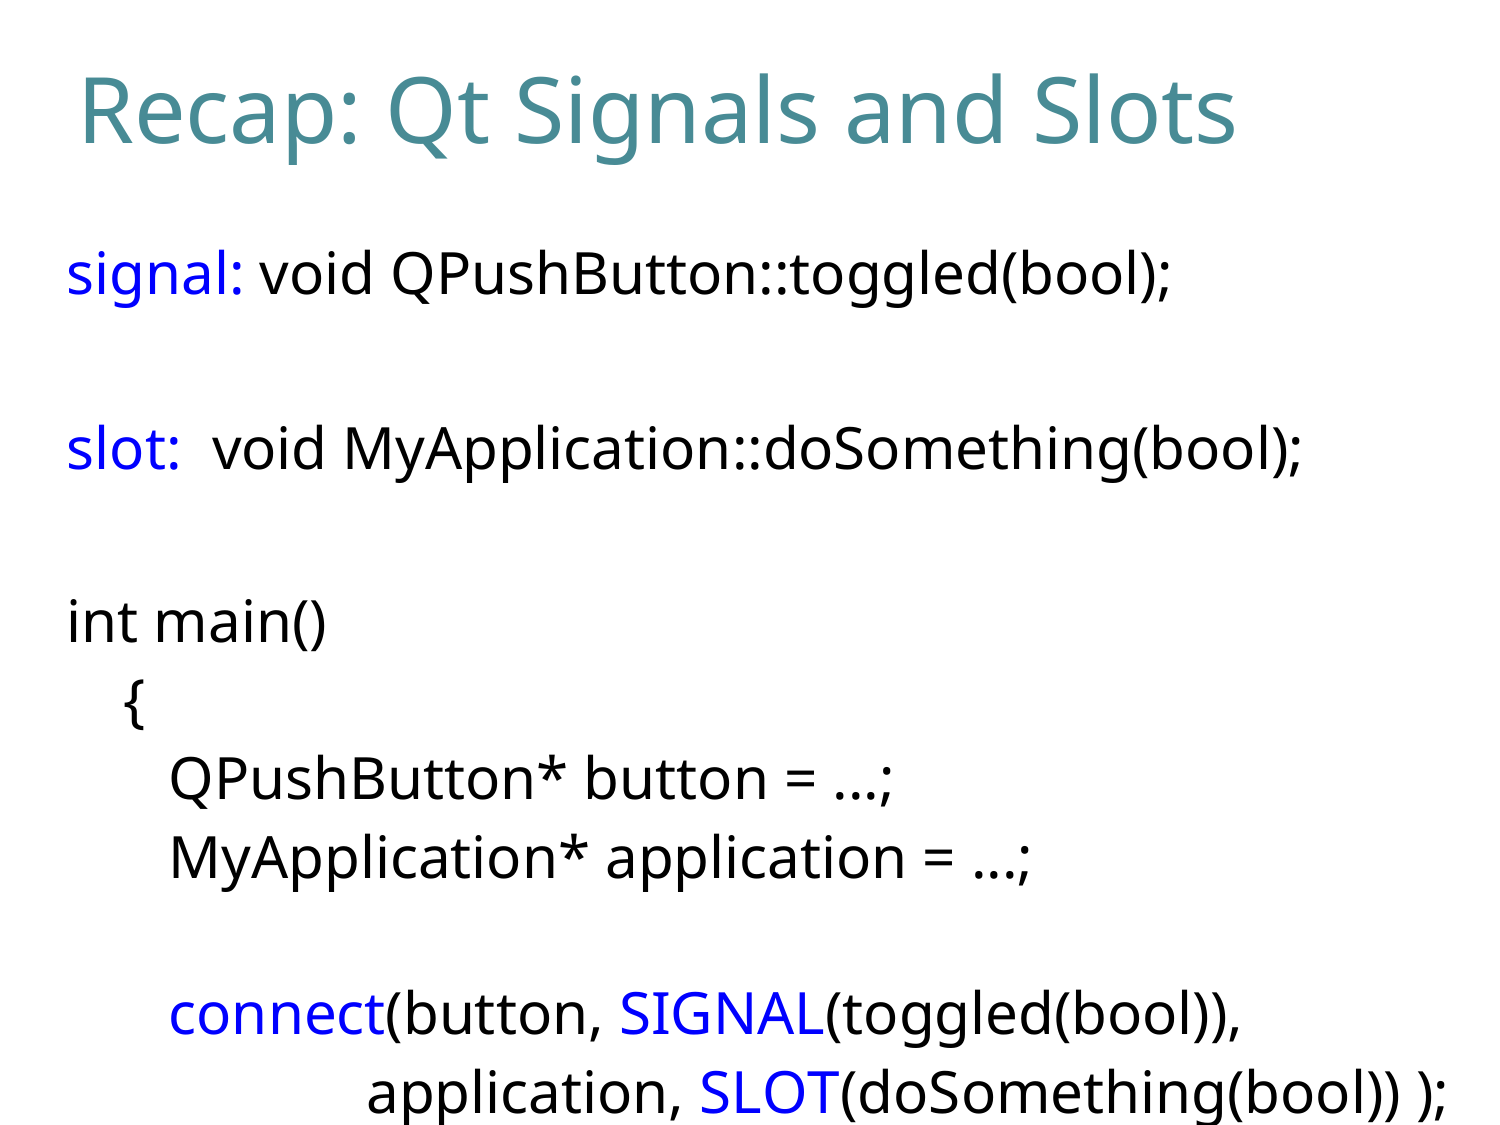

# Recap: Qt Signals and Slots
signal: void QPushButton::toggled(bool);
slot: void MyApplication::doSomething(bool);
int main()
{
 QPushButton* button = ...;
 MyApplication* application = ...;
 connect(button, SIGNAL(toggled(bool)),
 application, SLOT(doSomething(bool)) );
}